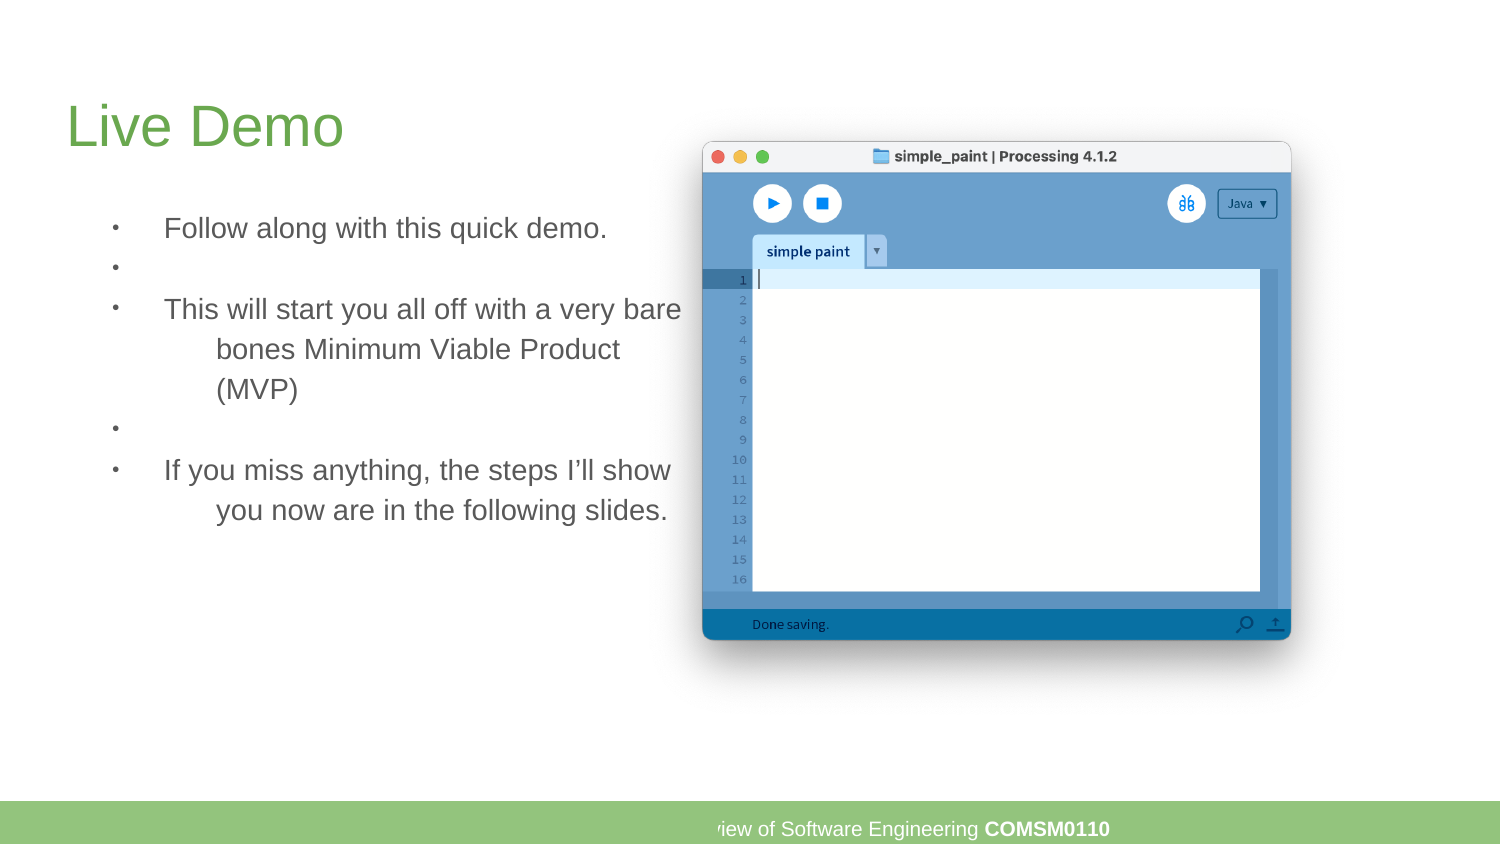

# Live Demo
Follow along with this quick demo.
This will start you all off with a very bare bones Minimum Viable Product (MVP)
If you miss anything, the steps I’ll show you now are in the following slides.